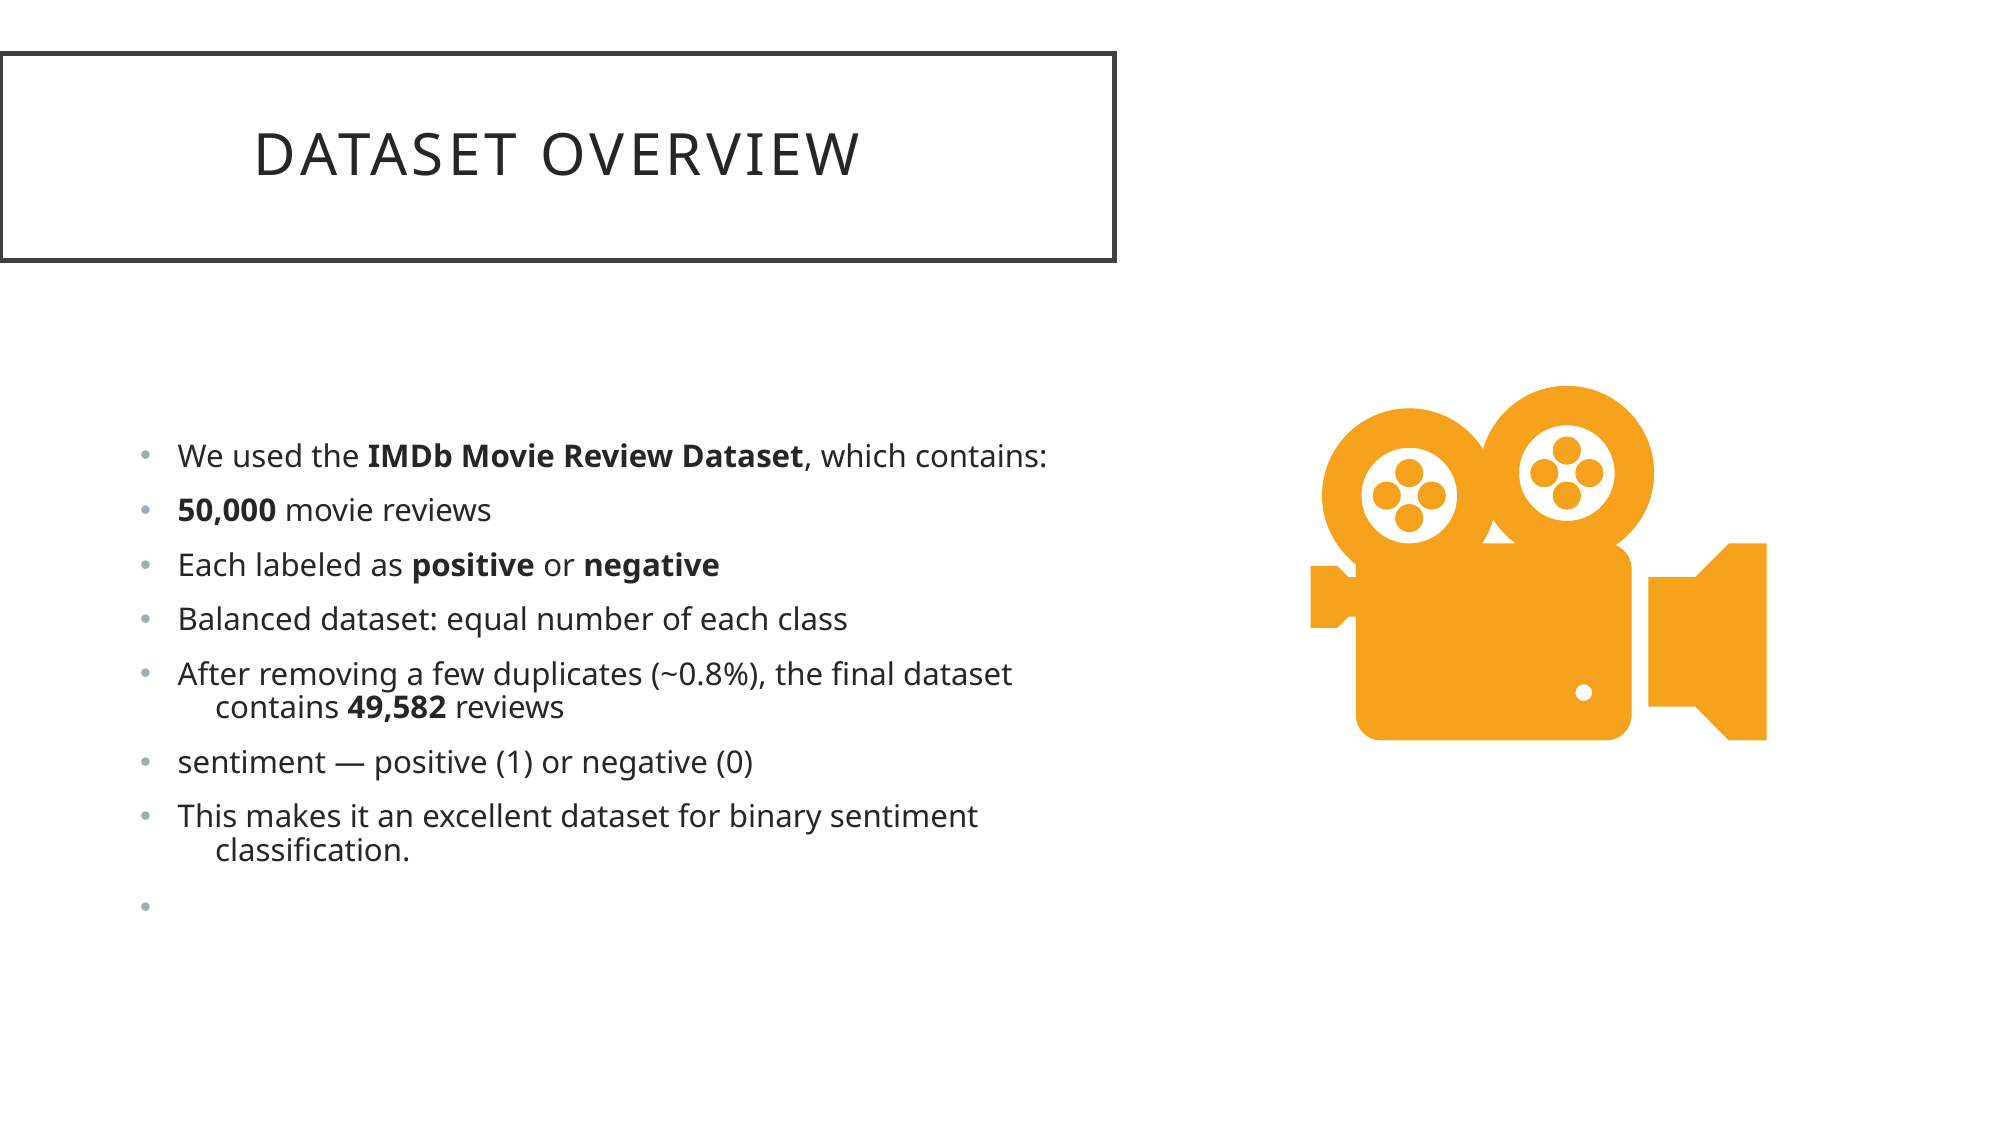

Dataset overview
# We used the IMDb Movie Review Dataset, which contains:
50,000 movie reviews
Each labeled as positive or negative
Balanced dataset: equal number of each class
After removing a few duplicates (~0.8%), the final dataset contains 49,582 reviews
sentiment — positive (1) or negative (0)
This makes it an excellent dataset for binary sentiment classification.